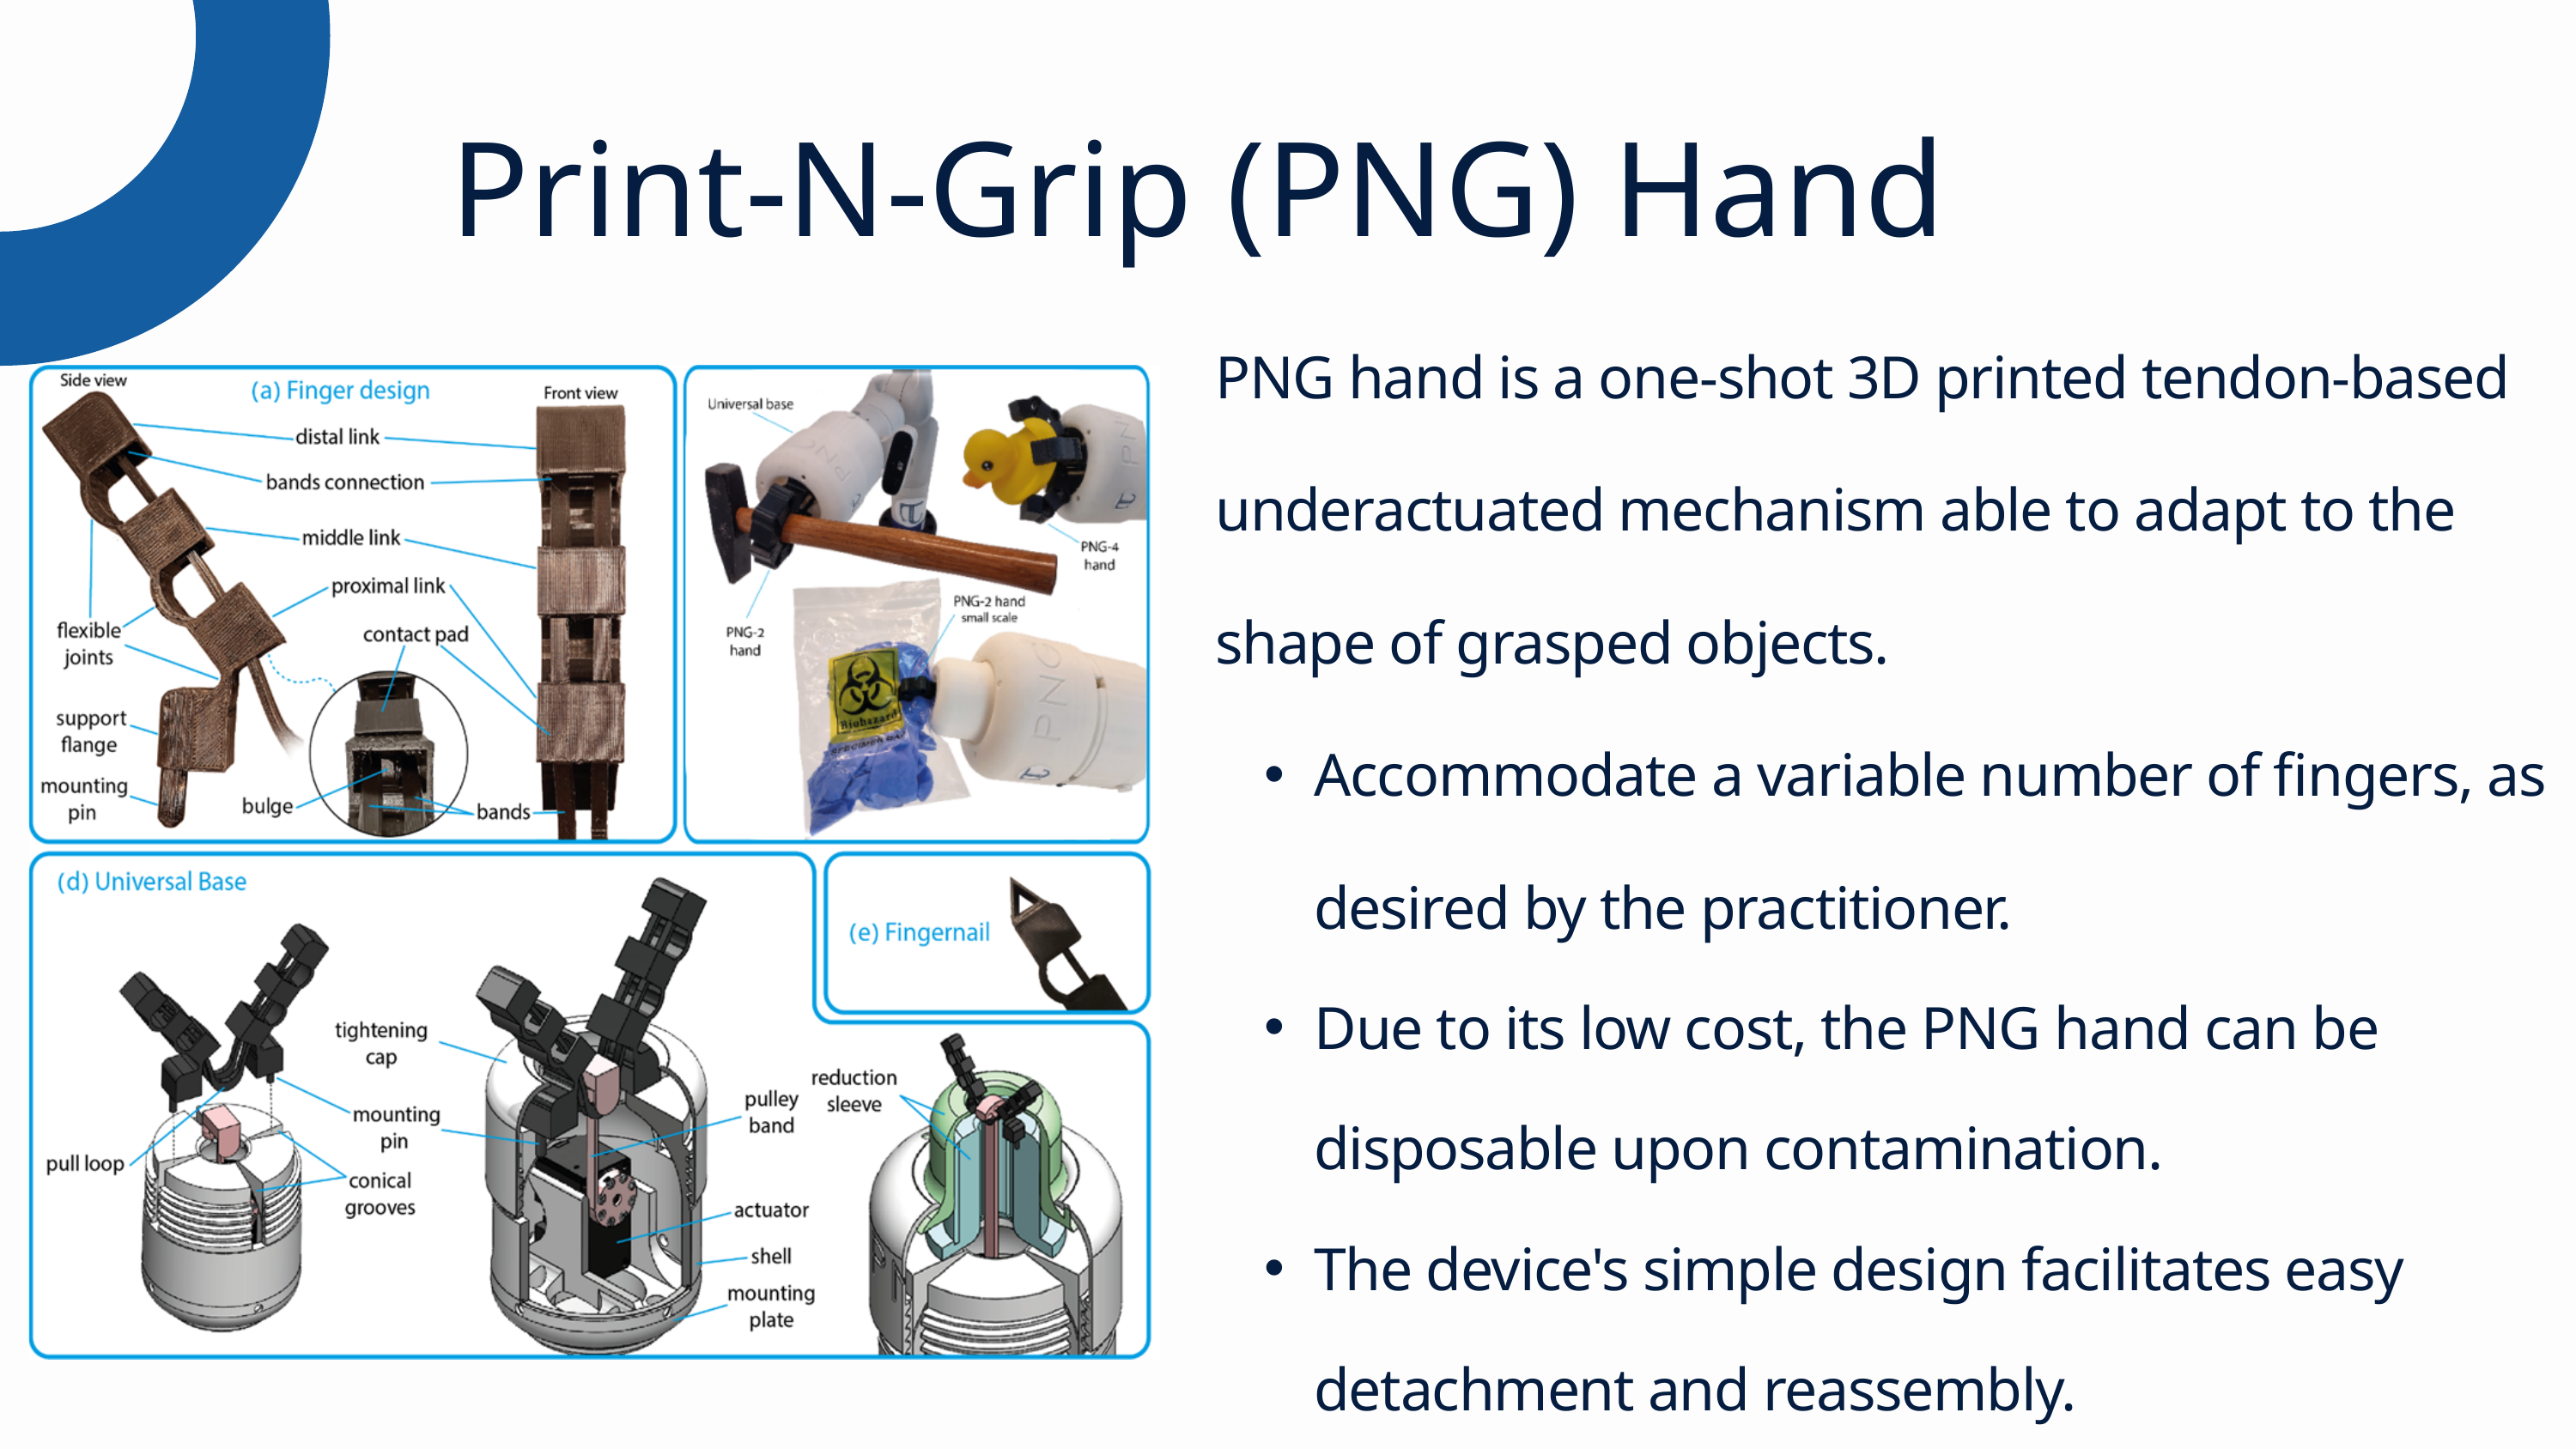

Print-N-Grip (PNG) Hand
PNG hand is a one-shot 3D printed tendon-based underactuated mechanism able to adapt to the shape of grasped objects.
Accommodate a variable number of fingers, as desired by the practitioner.
Due to its low cost, the PNG hand can be disposable upon contamination.
The device's simple design facilitates easy detachment and reassembly.